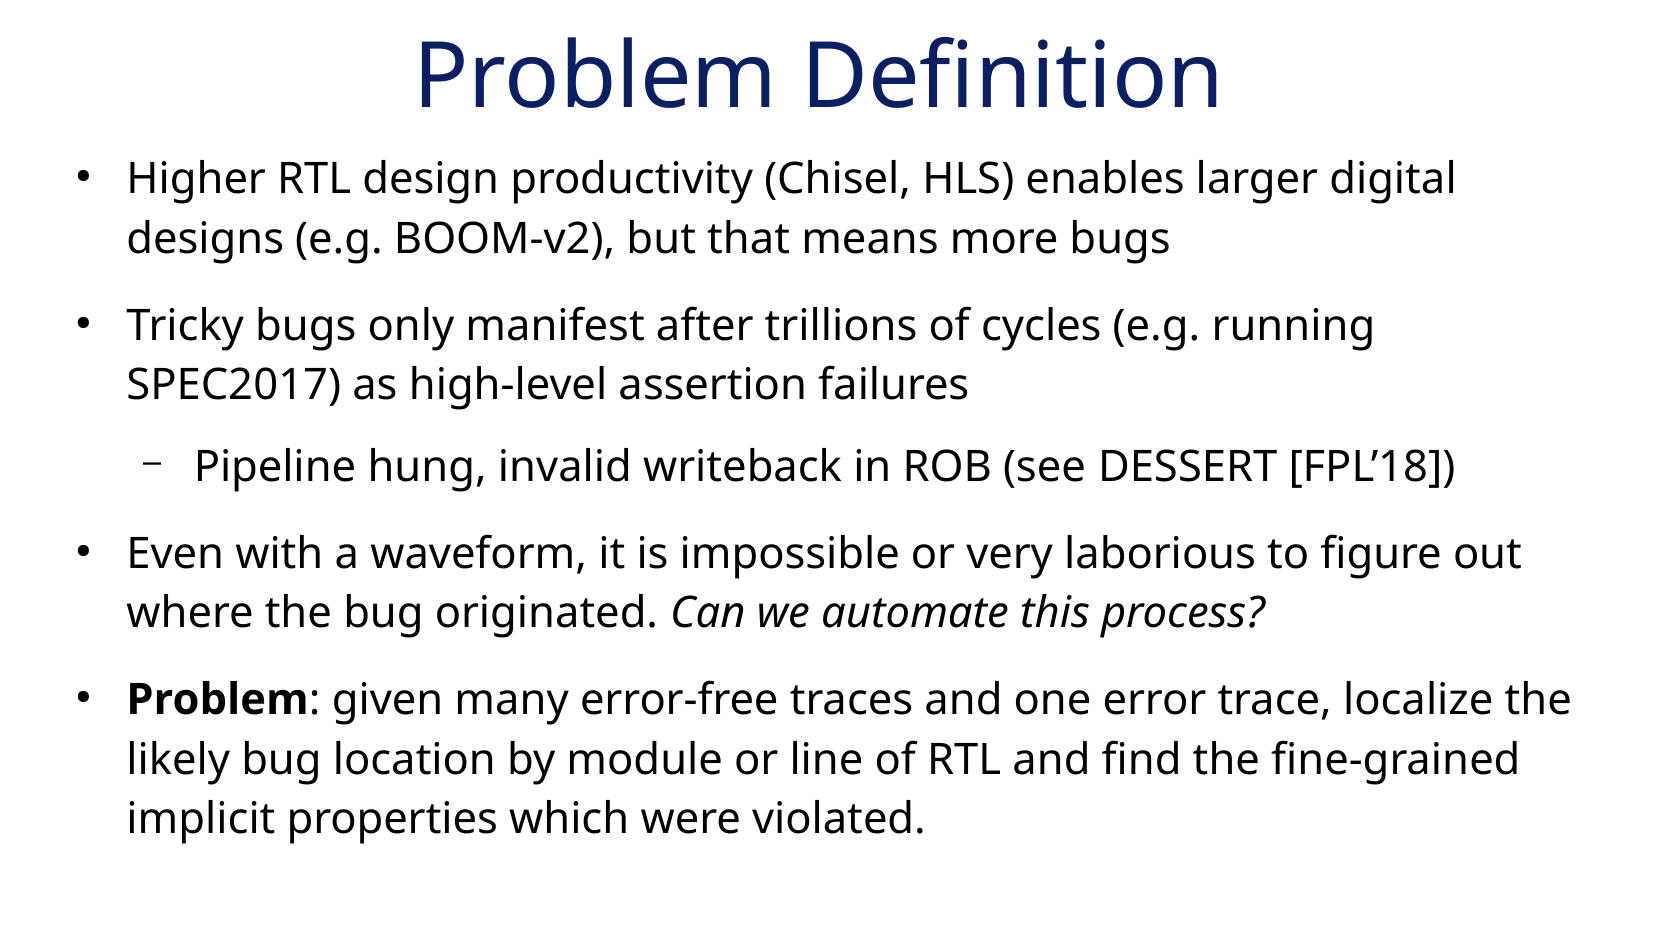

Problem Definition
# Higher RTL design productivity (Chisel, HLS) enables larger digital designs (e.g. BOOM-v2), but that means more bugs
Tricky bugs only manifest after trillions of cycles (e.g. running SPEC2017) as high-level assertion failures
Pipeline hung, invalid writeback in ROB (see DESSERT [FPL’18])
Even with a waveform, it is impossible or very laborious to figure out where the bug originated. Can we automate this process?
Problem: given many error-free traces and one error trace, localize the likely bug location by module or line of RTL and find the fine-grained implicit properties which were violated.